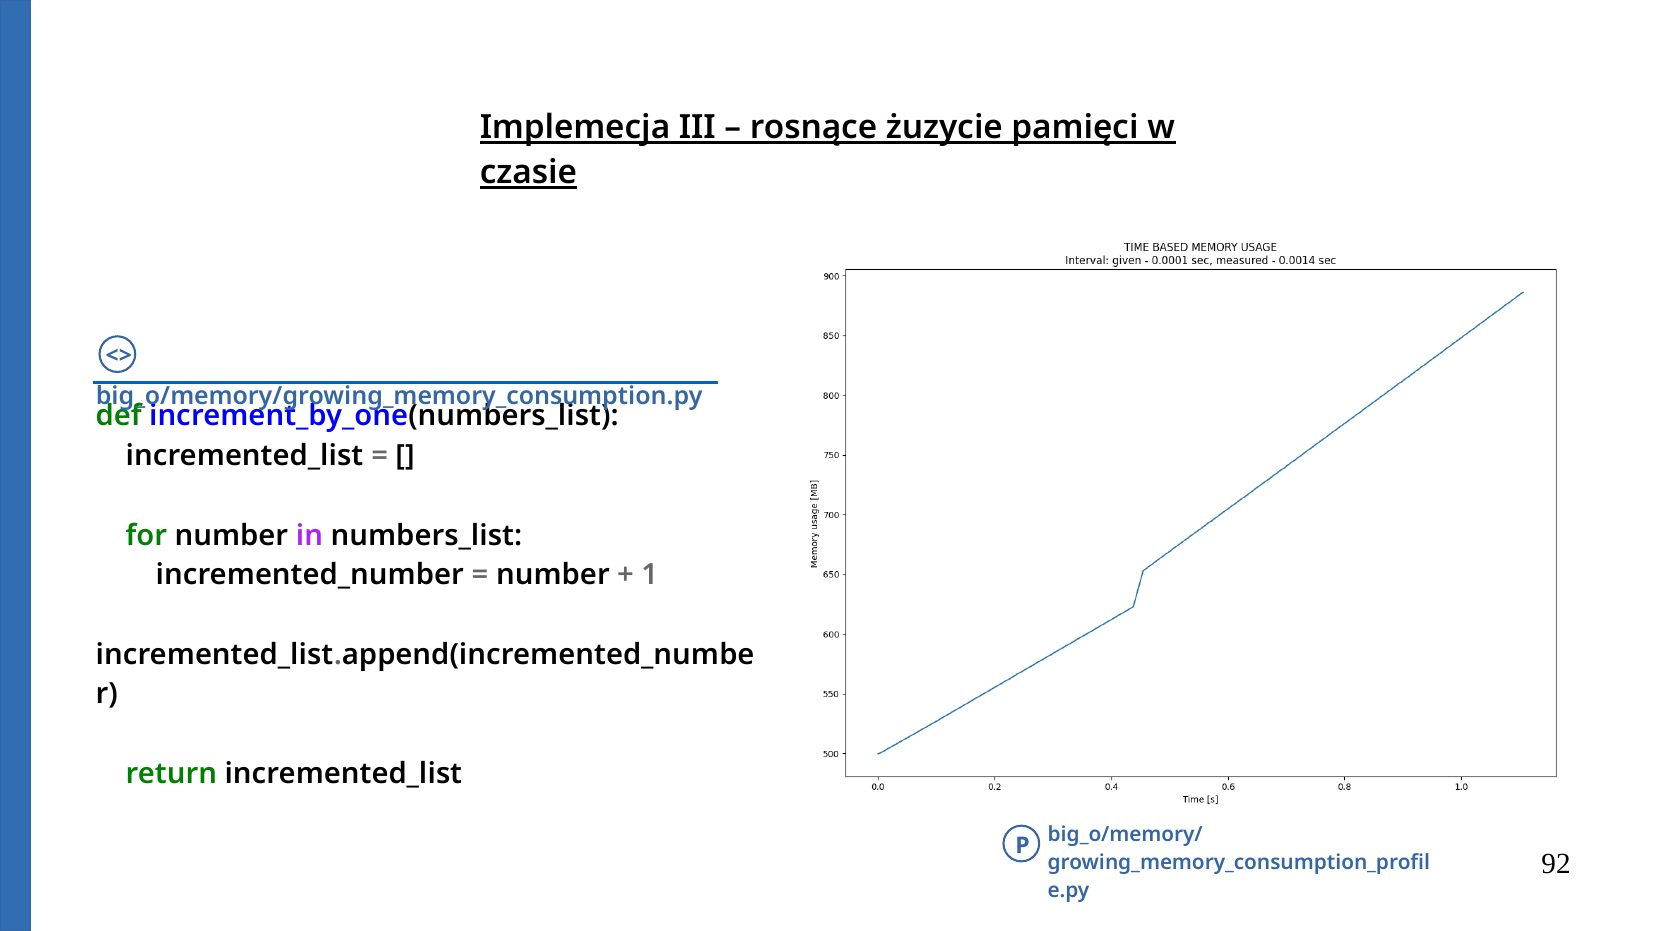

Implemecja III – rosnące żuzycie pamięci w czasie
<>
 big_o/memory/growing_memory_consumption.py
def increment_by_one(numbers_list):
 incremented_list = []
 for number in numbers_list:
 incremented_number = number + 1
 incremented_list.append(incremented_number)
 return incremented_list
big_o/memory/growing_memory_consumption_profile.py
P
92